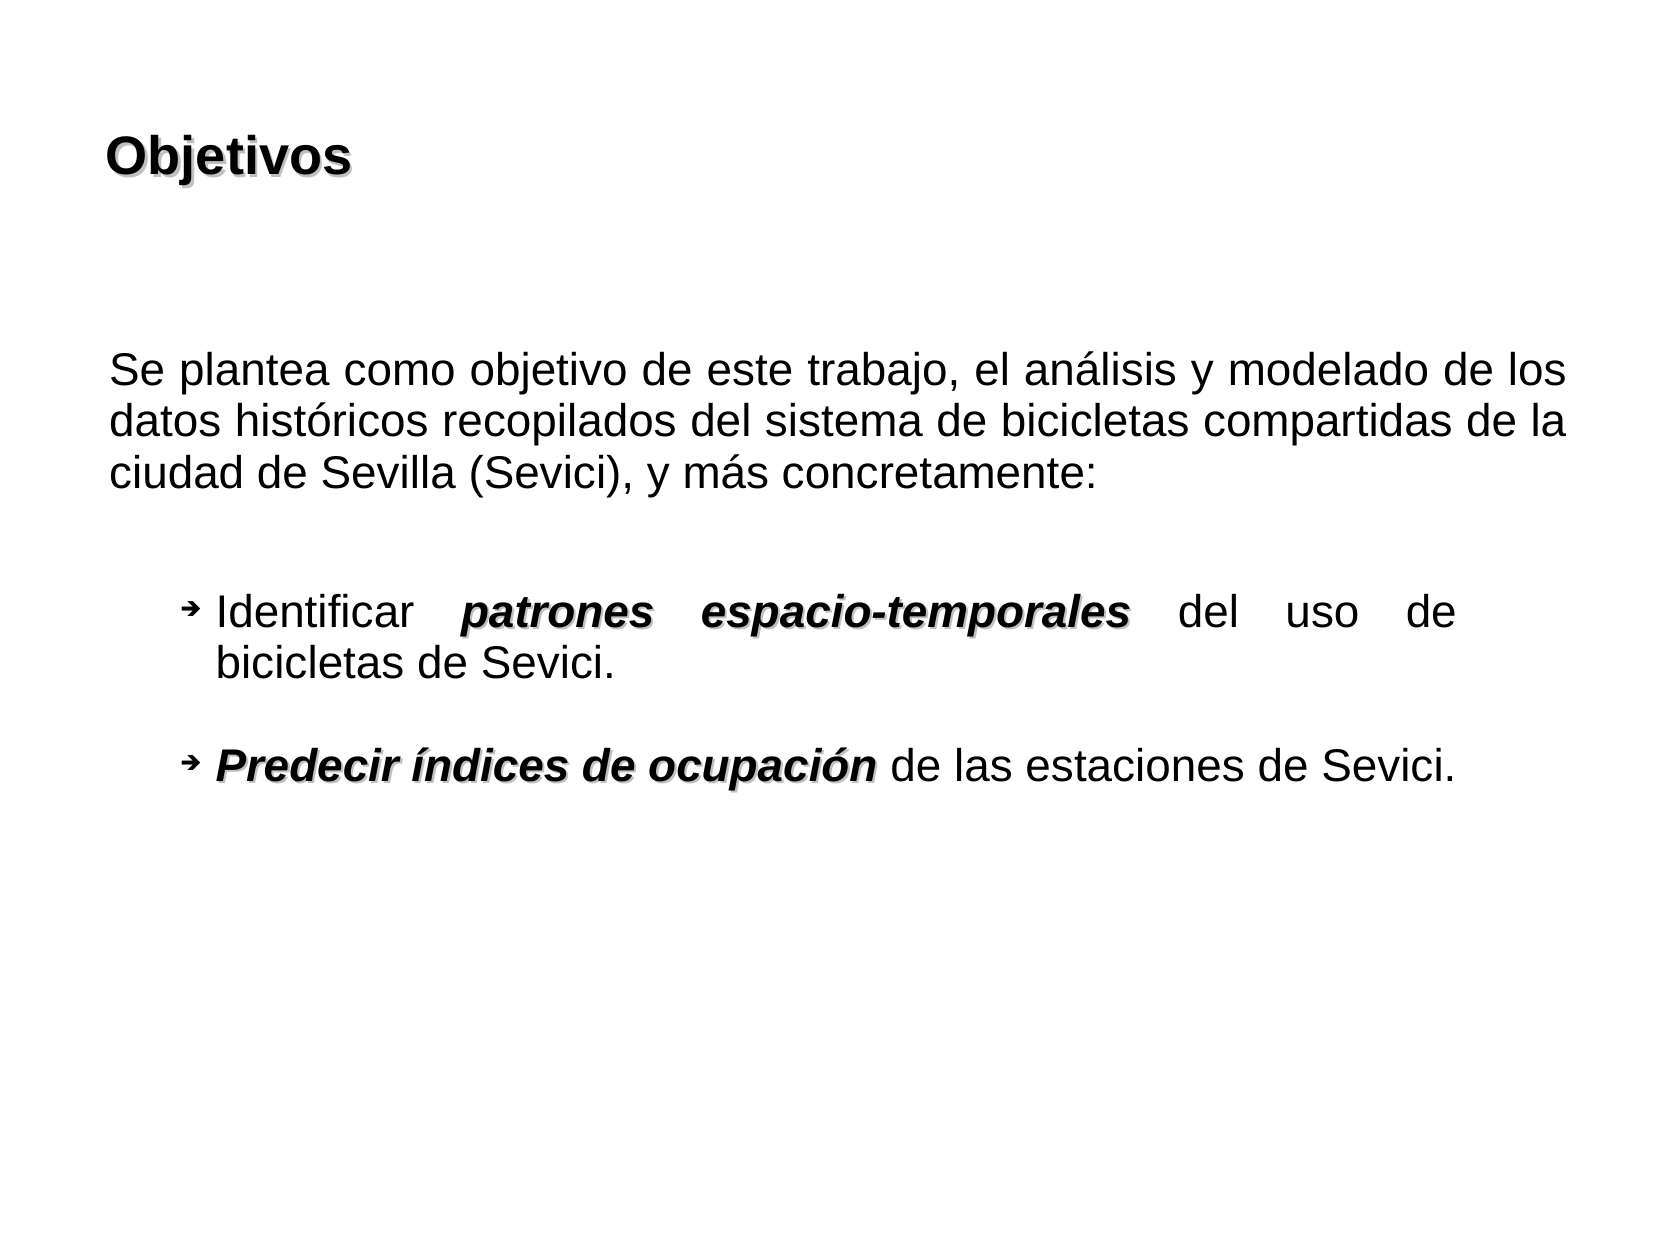

Objetivos
Se plantea como objetivo de este trabajo, el análisis y modelado de los datos históricos recopilados del sistema de bicicletas compartidas de la ciudad de Sevilla (Sevici), y más concretamente:
Identificar patrones espacio-temporales del uso de bicicletas de Sevici.
Predecir índices de ocupación de las estaciones de Sevici.